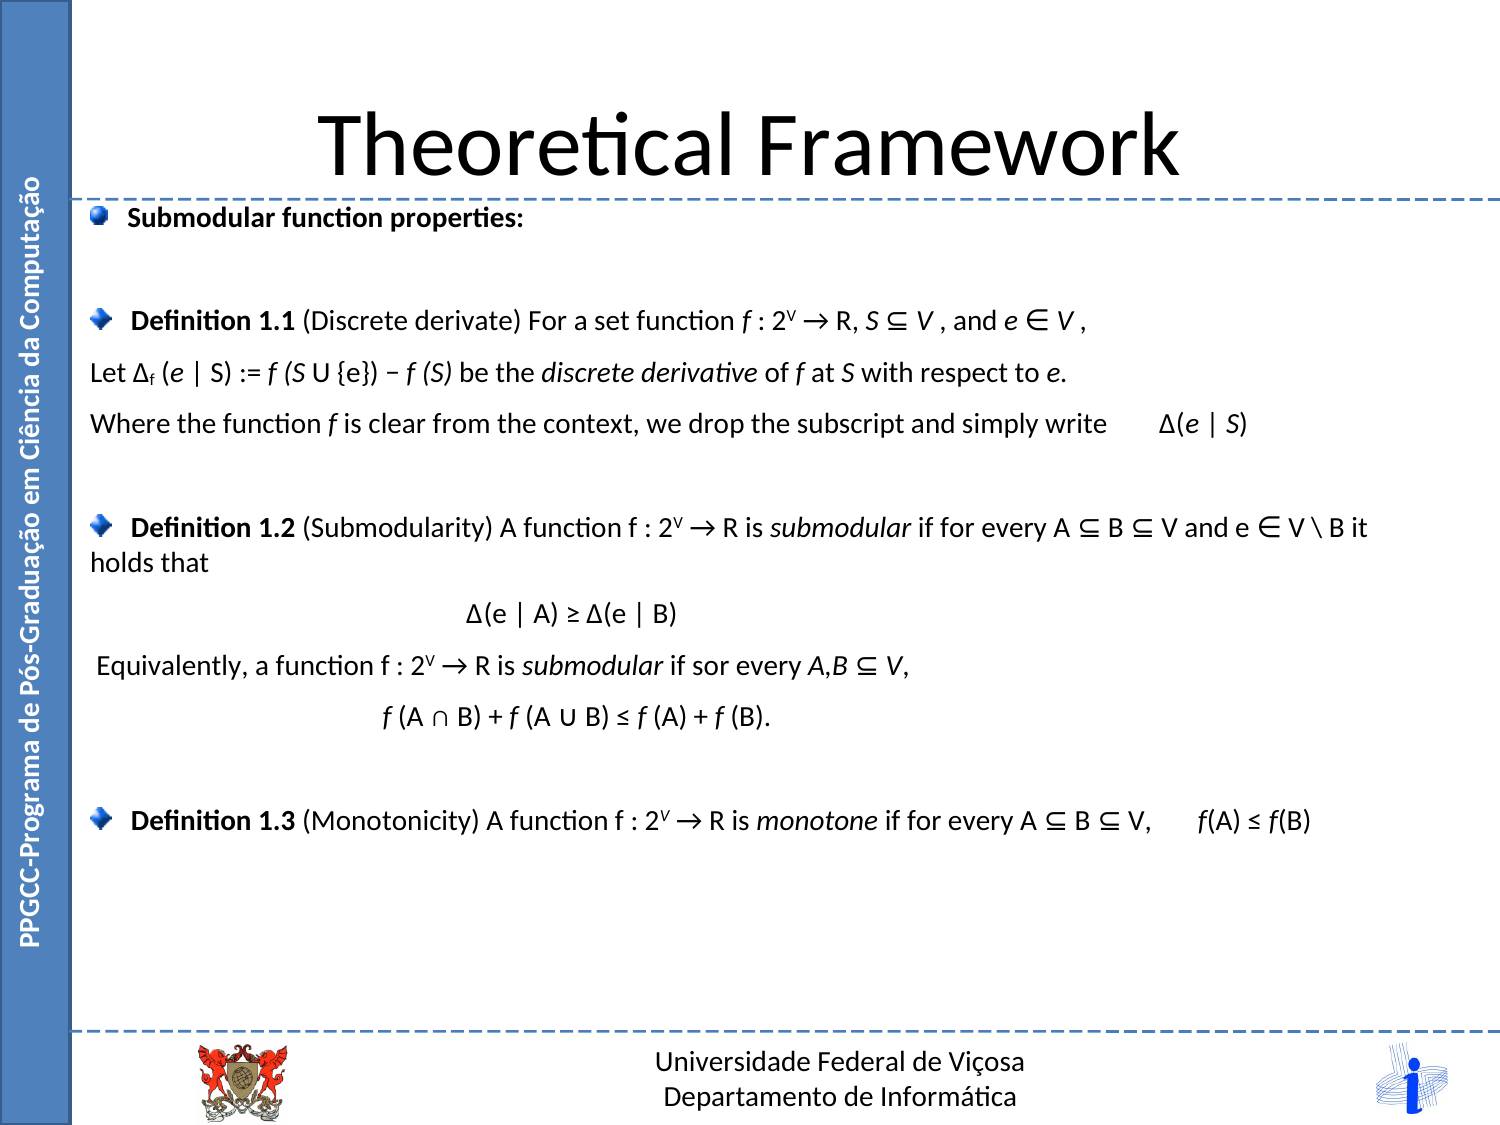

Theoretical Framework
 Submodular function properties:
 Definition 1.1 (Discrete derivate) For a set function f : 2V → R, S ⊆ V , and e ∈ V ,
Let ∆f (e | S) := f (S U {e}) − f (S) be the discrete derivative of f at S with respect to e.
Where the function f is clear from the context, we drop the subscript and simply write ∆(e | S)
 Definition 1.2 (Submodularity) A function f : 2V → R is submodular if for every A ⊆ B ⊆ V and e ∈ V \ B it holds that
 ∆(e | A) ≥ ∆(e | B)
 Equivalently, a function f : 2V → R is submodular if sor every A,B ⊆ V,
 f (A ∩ B) + f (A ∪ B) ≤ f (A) + f (B).
 Definition 1.3 (Monotonicity) A function f : 2V → R is monotone if for every A ⊆ B ⊆ V, f(A) ≤ f(B)
PPGCC-Programa de Pós-Graduação em Ciência da Computação
Universidade Federal de Viçosa
Departamento de Informática